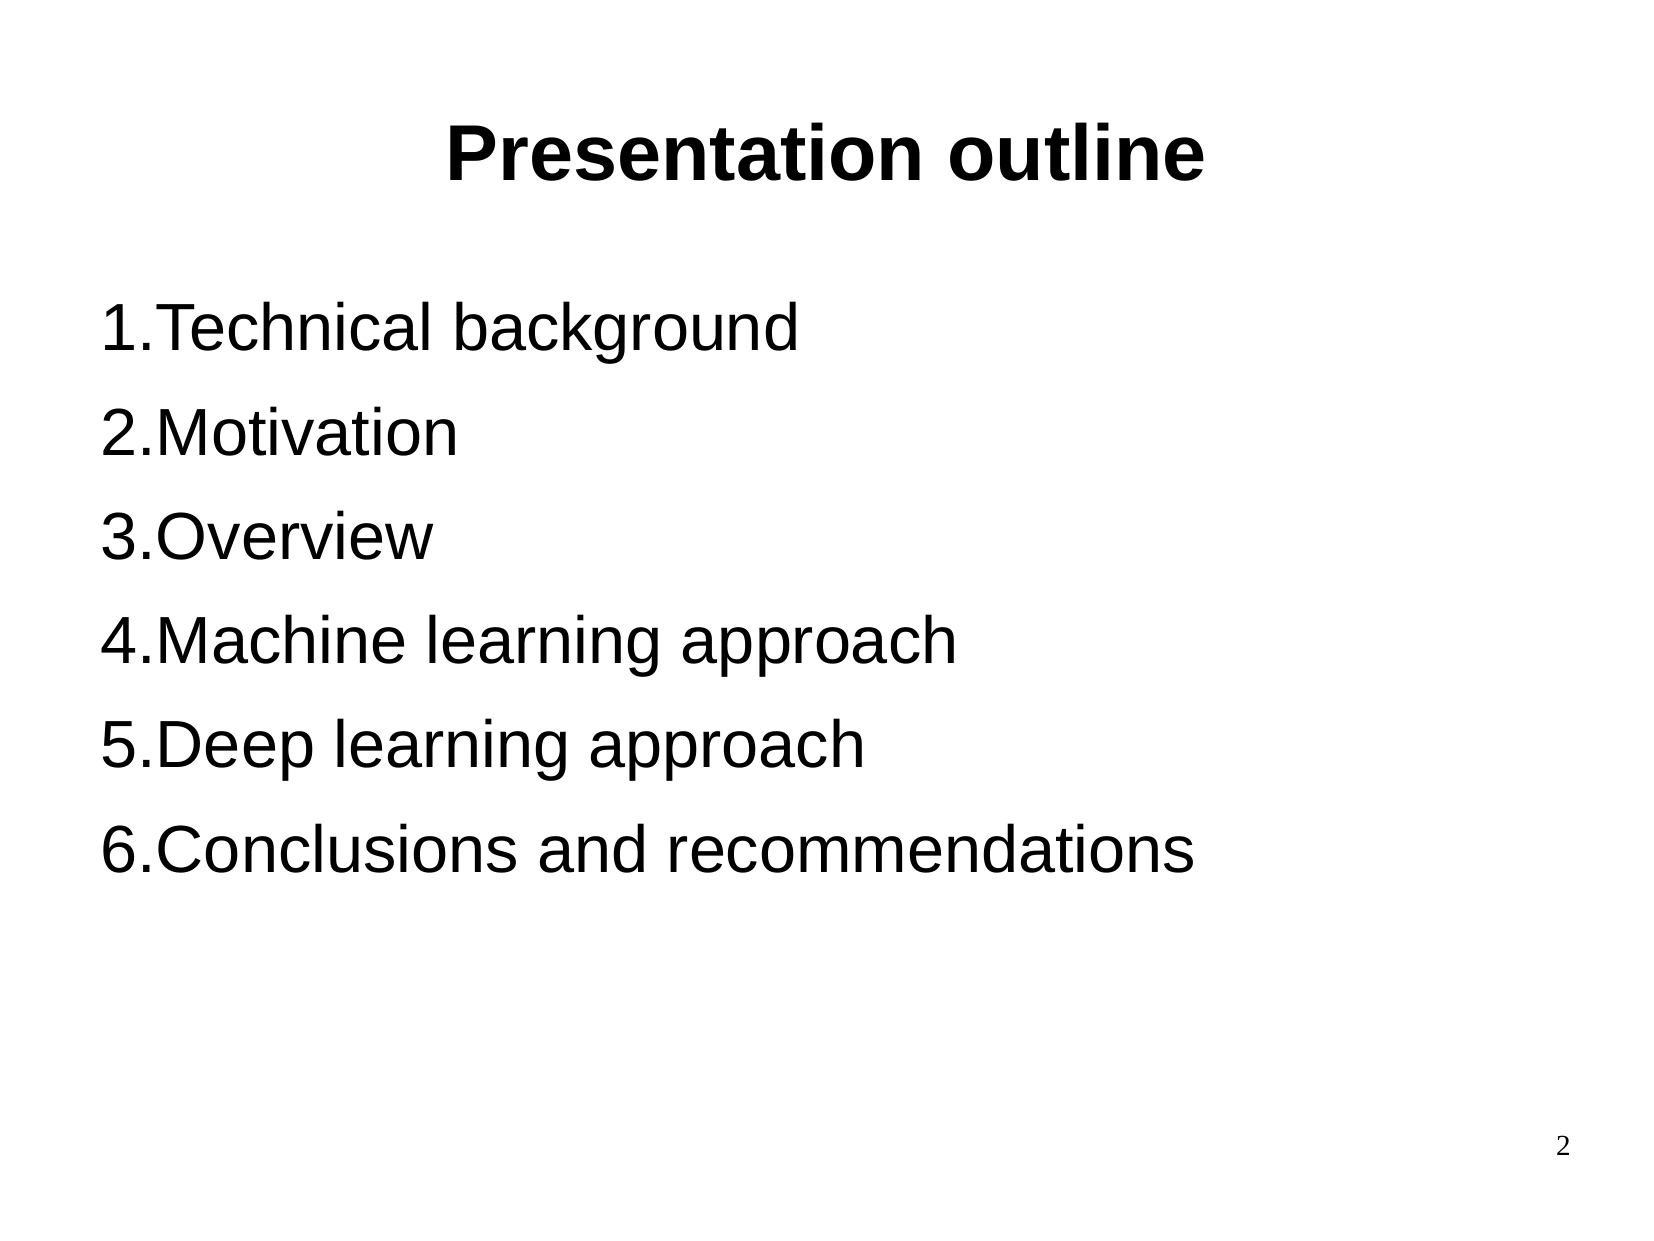

# Presentation outline
Technical background
Motivation
Overview
Machine learning approach
Deep learning approach
Conclusions and recommendations
2